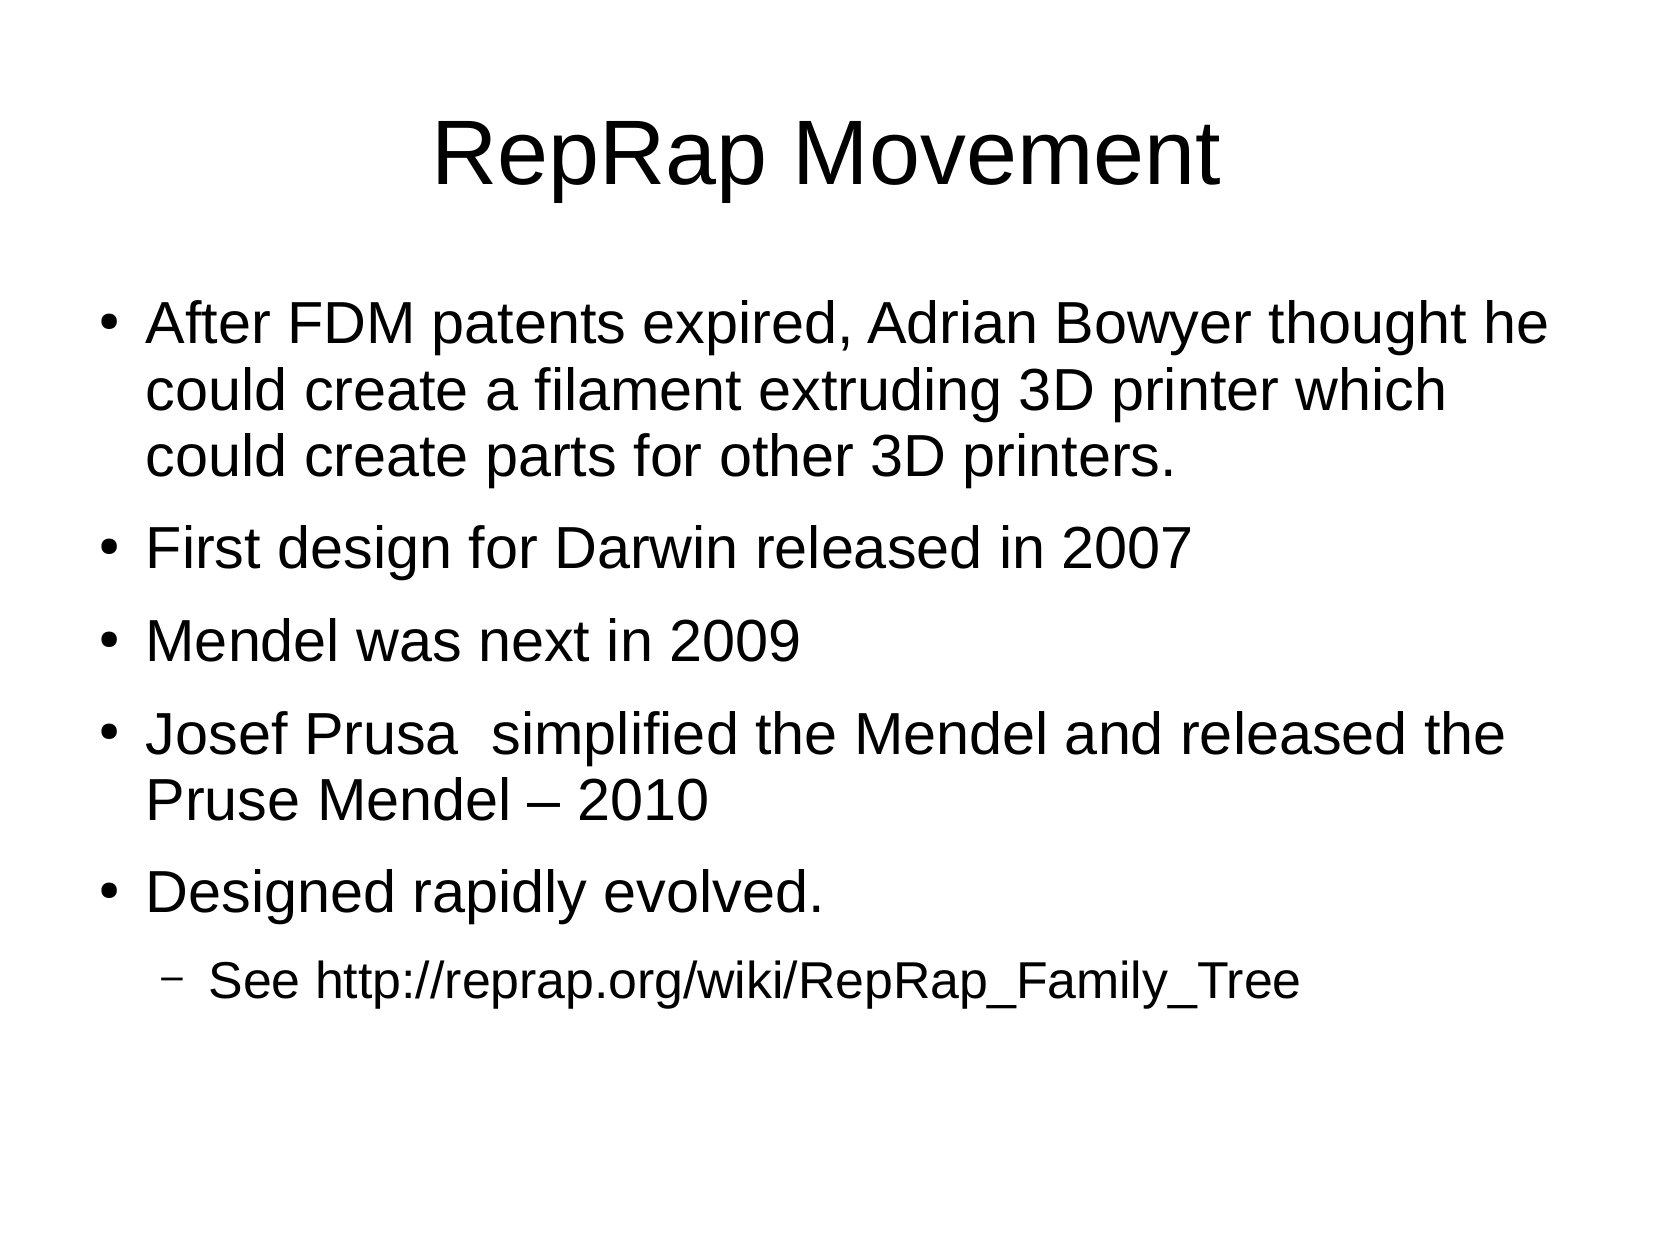

# RepRap Movement
After FDM patents expired, Adrian Bowyer thought he could create a filament extruding 3D printer which could create parts for other 3D printers.
First design for Darwin released in 2007
Mendel was next in 2009
Josef Prusa simplified the Mendel and released the Pruse Mendel – 2010
Designed rapidly evolved.
See http://reprap.org/wiki/RepRap_Family_Tree